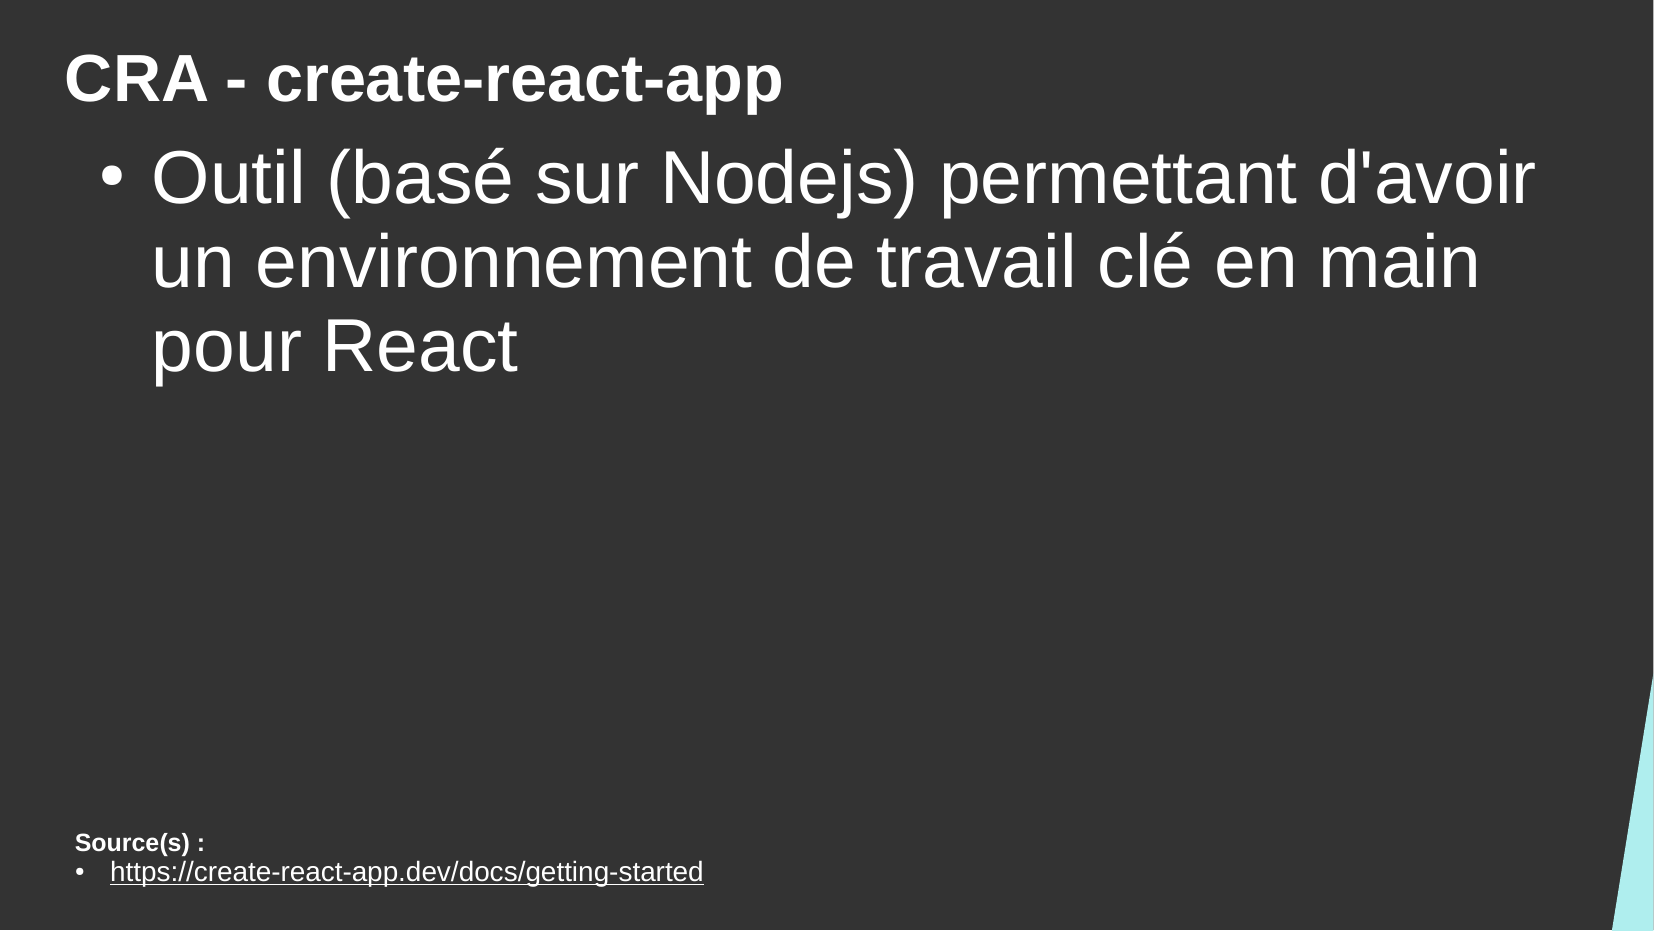

# CRA - create-react-app
Outil (basé sur Nodejs) permettant d'avoir un environnement de travail clé en main pour React
Source(s) :
https://create-react-app.dev/docs/getting-started